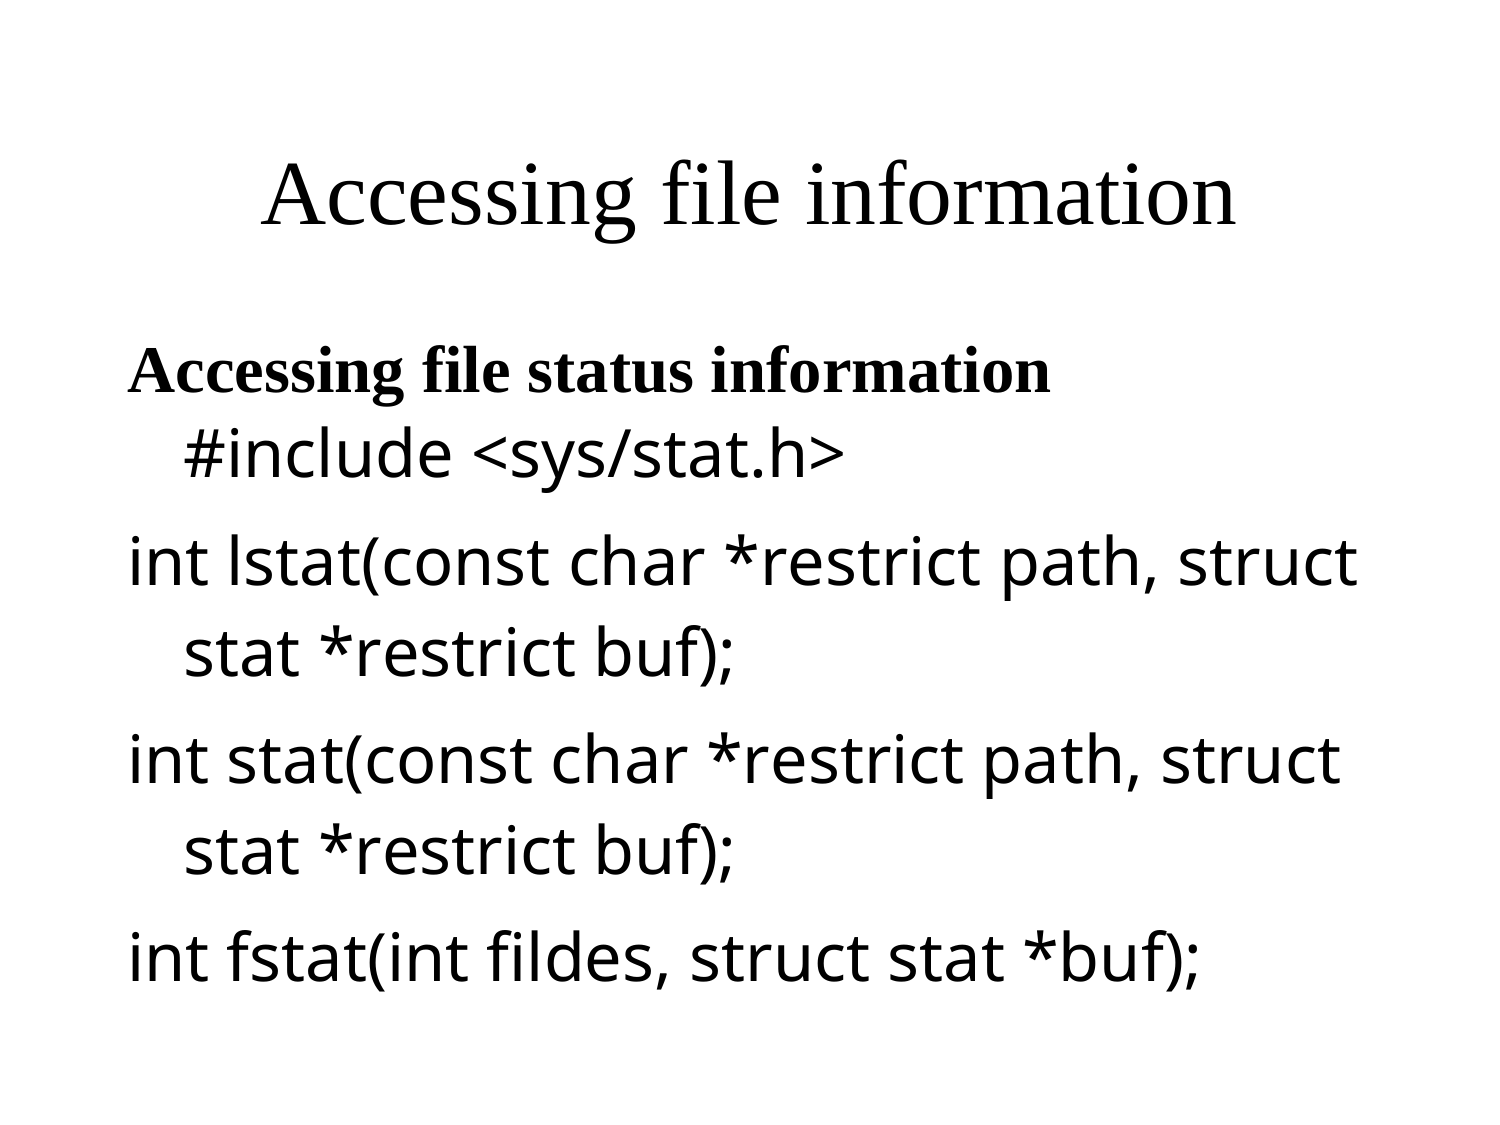

# Accessing file information
Accessing file status information
#include <sys/stat.h>
int lstat(const char *restrict path, struct stat *restrict buf);
int stat(const char *restrict path, struct stat *restrict buf);
int fstat(int fildes, struct stat *buf);